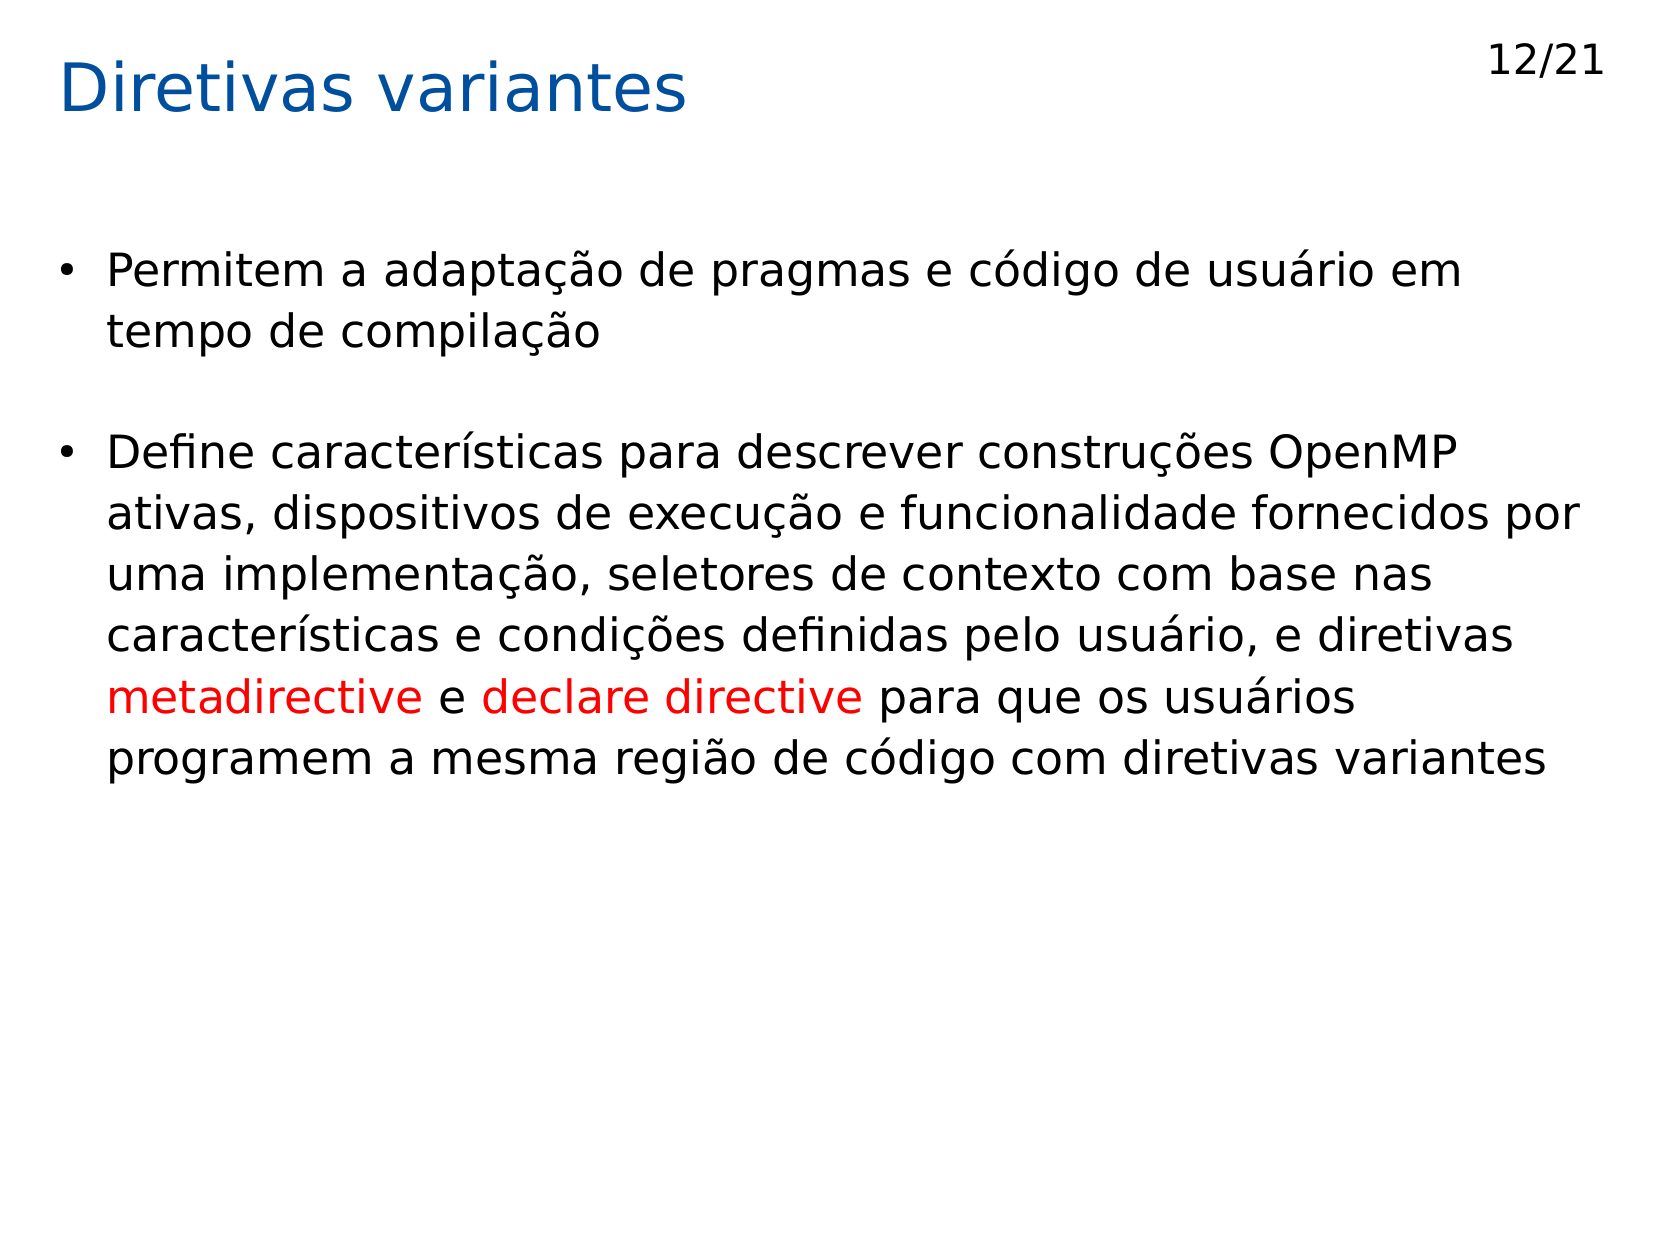

# Diretivas variantes
12
Permitem a adaptação de pragmas e código de usuário em tempo de compilação
Define características para descrever construções OpenMP ativas, dispositivos de execução e funcionalidade fornecidos por uma implementação, seletores de contexto com base nas características e condições definidas pelo usuário, e diretivas metadirective e declare directive para que os usuários programem a mesma região de código com diretivas variantes